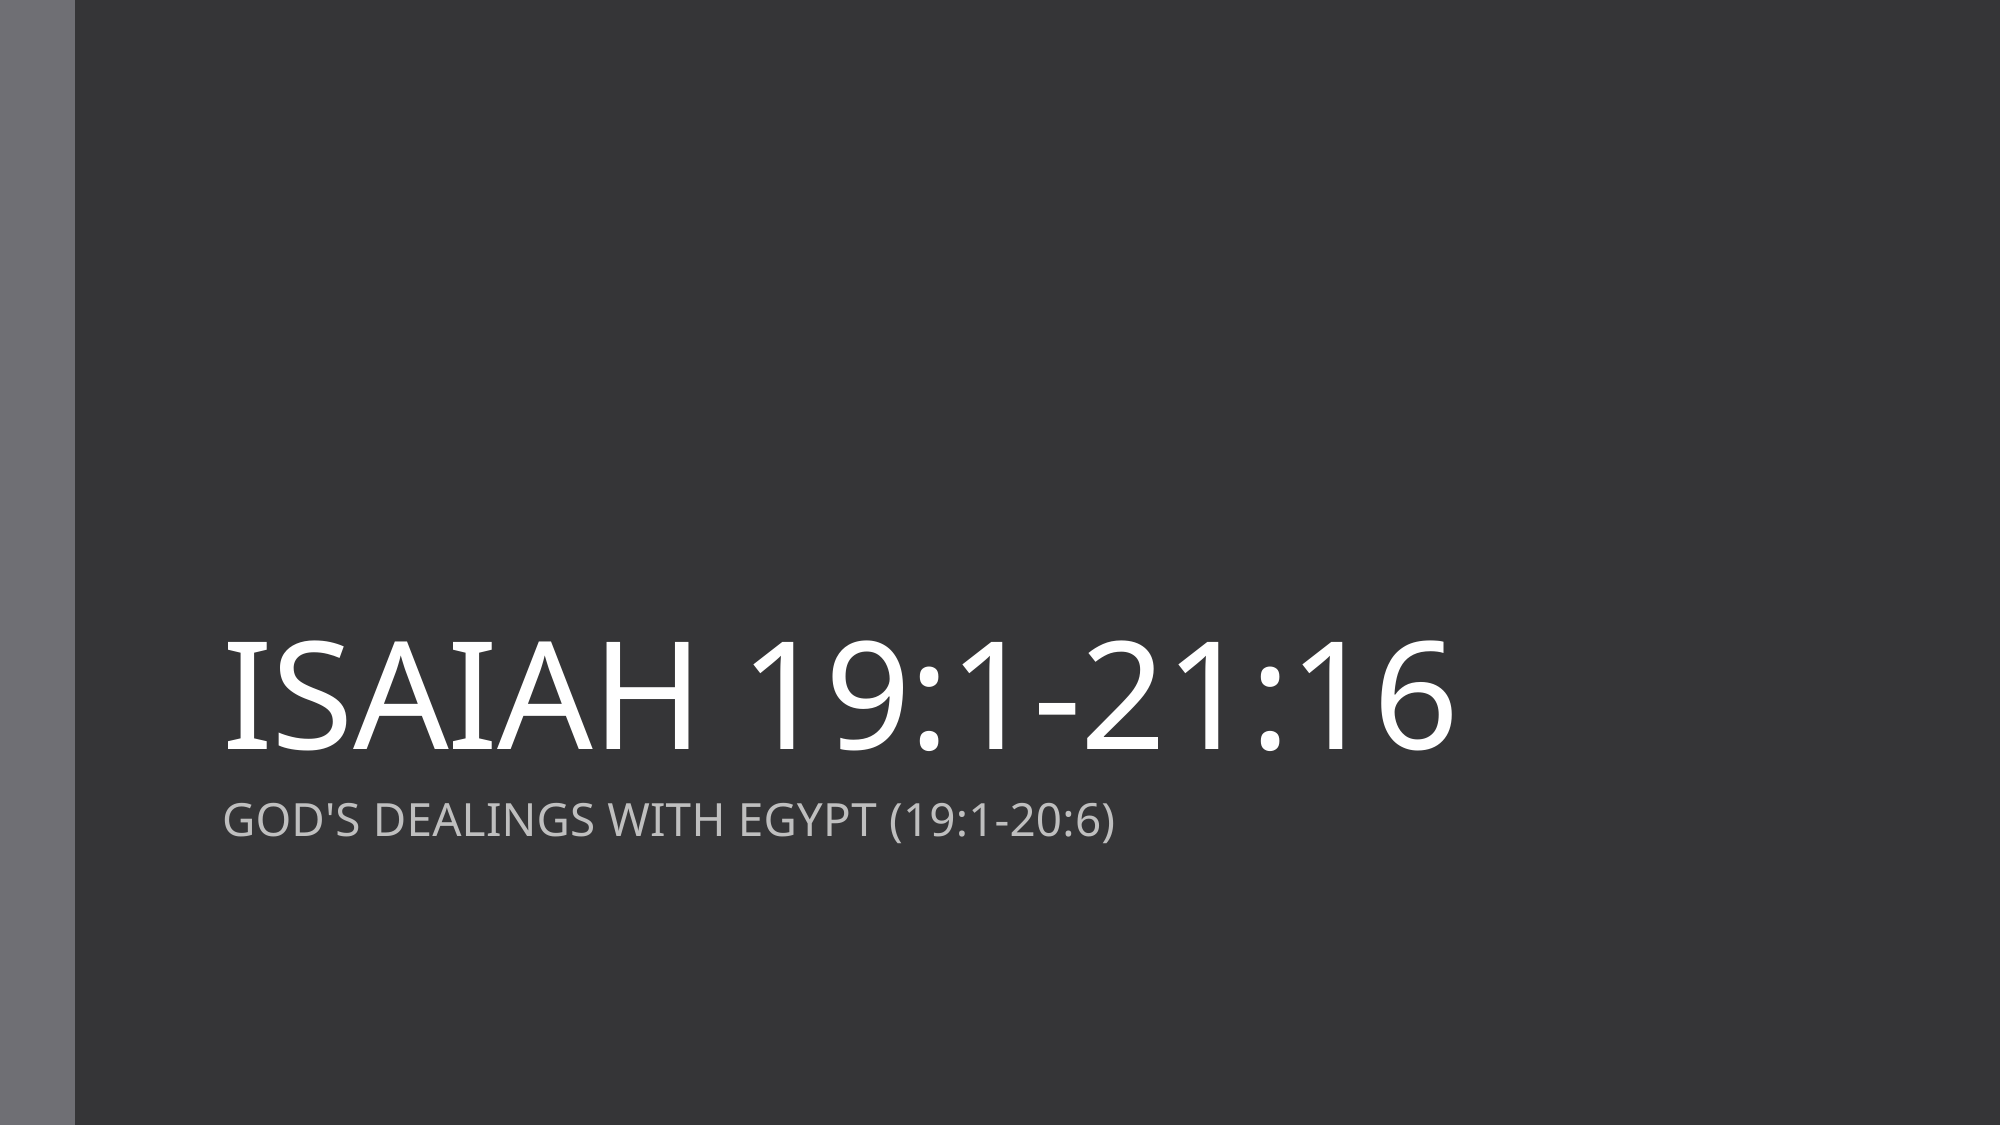

# ISAIAH 19:1-21:16
GOD'S DEALINGS WITH EGYPT (19:1-20:6)